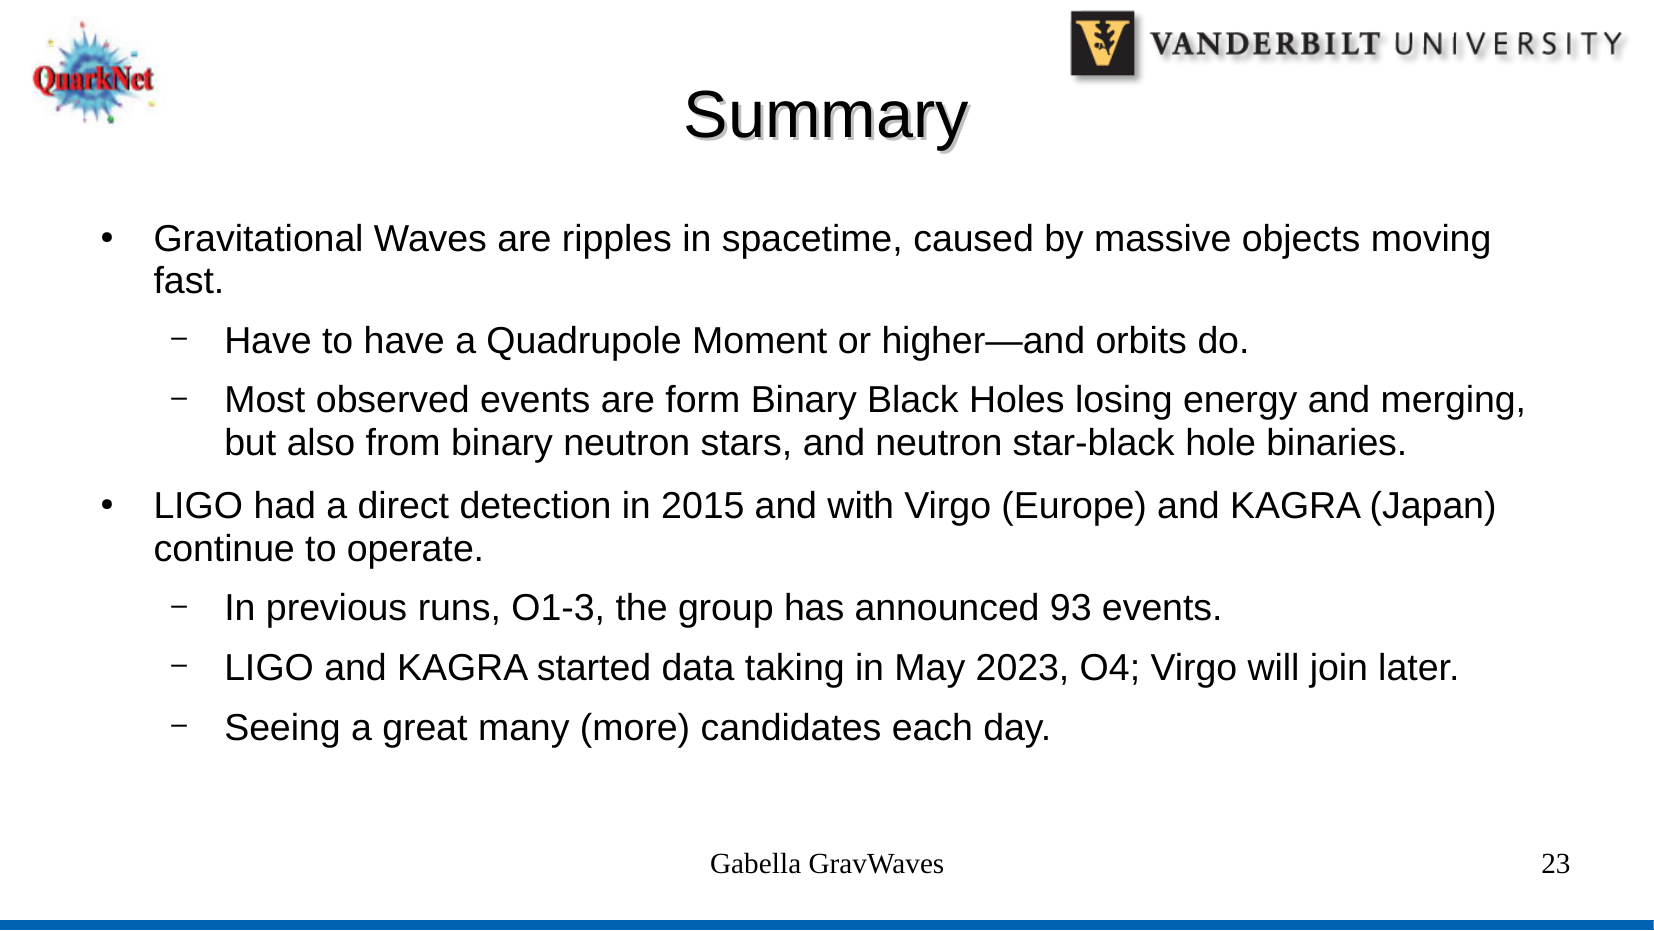

# Summary
Gravitational Waves are ripples in spacetime, caused by massive objects moving fast.
Have to have a Quadrupole Moment or higher—and orbits do.
Most observed events are form Binary Black Holes losing energy and merging, but also from binary neutron stars, and neutron star-black hole binaries.
LIGO had a direct detection in 2015 and with Virgo (Europe) and KAGRA (Japan) continue to operate.
In previous runs, O1-3, the group has announced 93 events.
LIGO and KAGRA started data taking in May 2023, O4; Virgo will join later.
Seeing a great many (more) candidates each day.
Gabella GravWaves
23